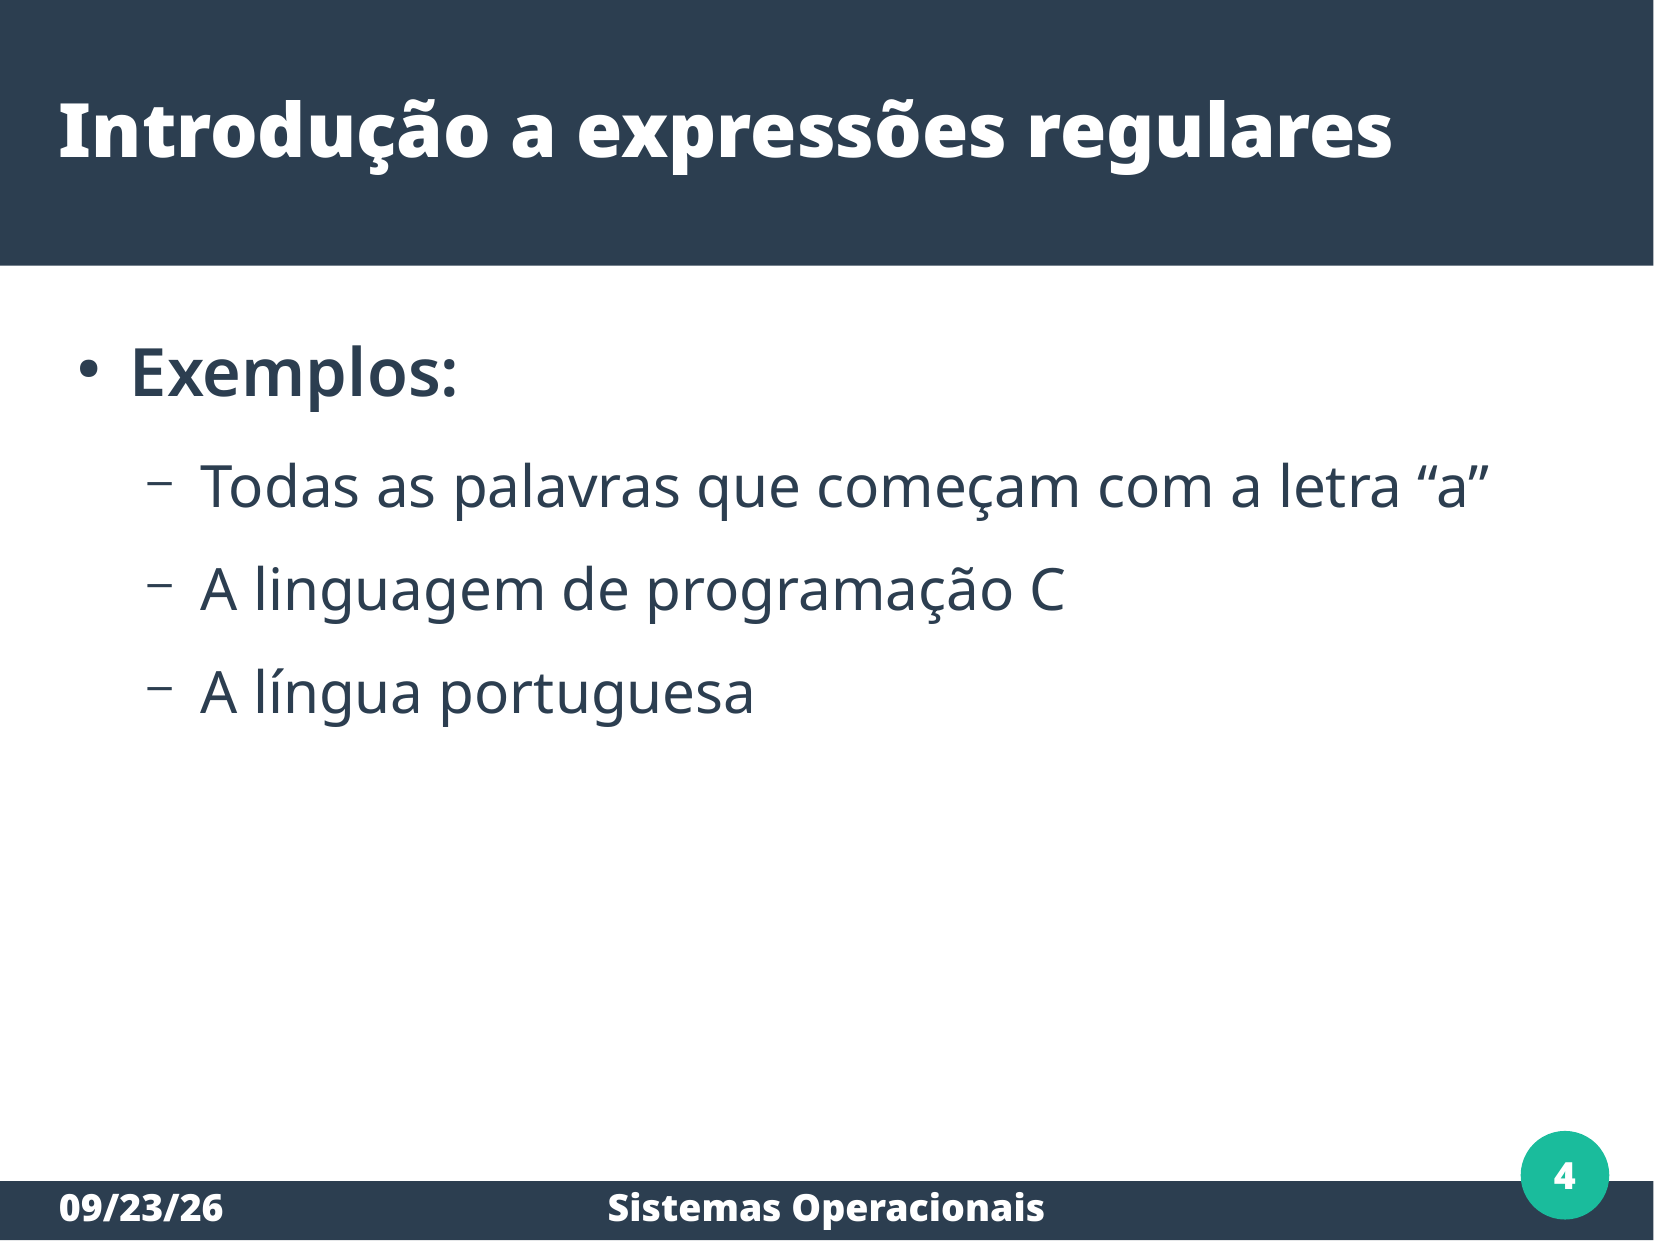

# Introdução a expressões regulares
Exemplos:
Todas as palavras que começam com a letra “a”
A linguagem de programação C
A língua portuguesa
4
Sistemas Operacionais